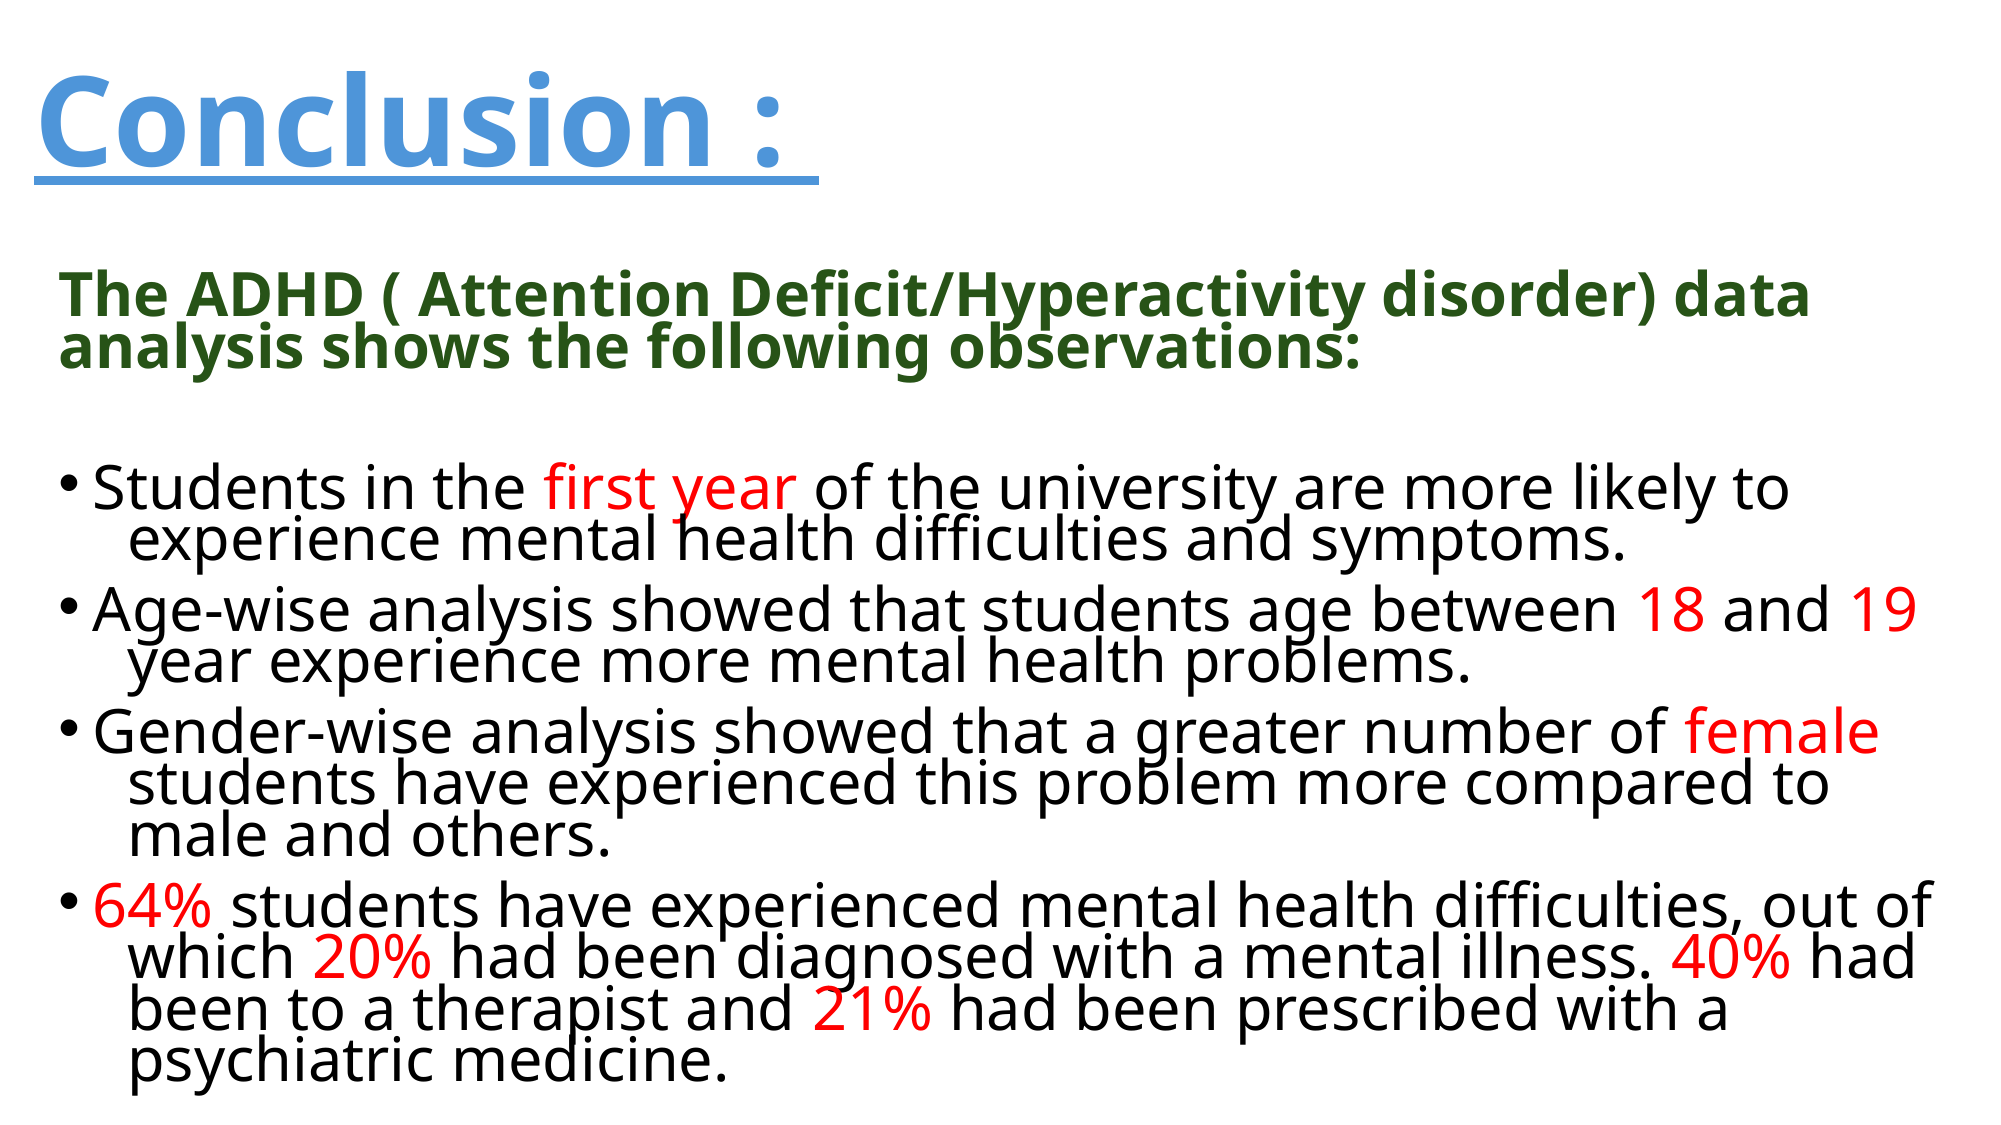

# Conclusion :
The ADHD ( Attention Deficit/Hyperactivity disorder) data analysis shows the following observations:
Students in the first year of the university are more likely to experience mental health difficulties and symptoms.
Age-wise analysis showed that students age between 18 and 19 year experience more mental health problems.
Gender-wise analysis showed that a greater number of female students have experienced this problem more compared to male and others.
64% students have experienced mental health difficulties, out of which 20% had been diagnosed with a mental illness. 40% had been to a therapist and 21% had been prescribed with a psychiatric medicine.